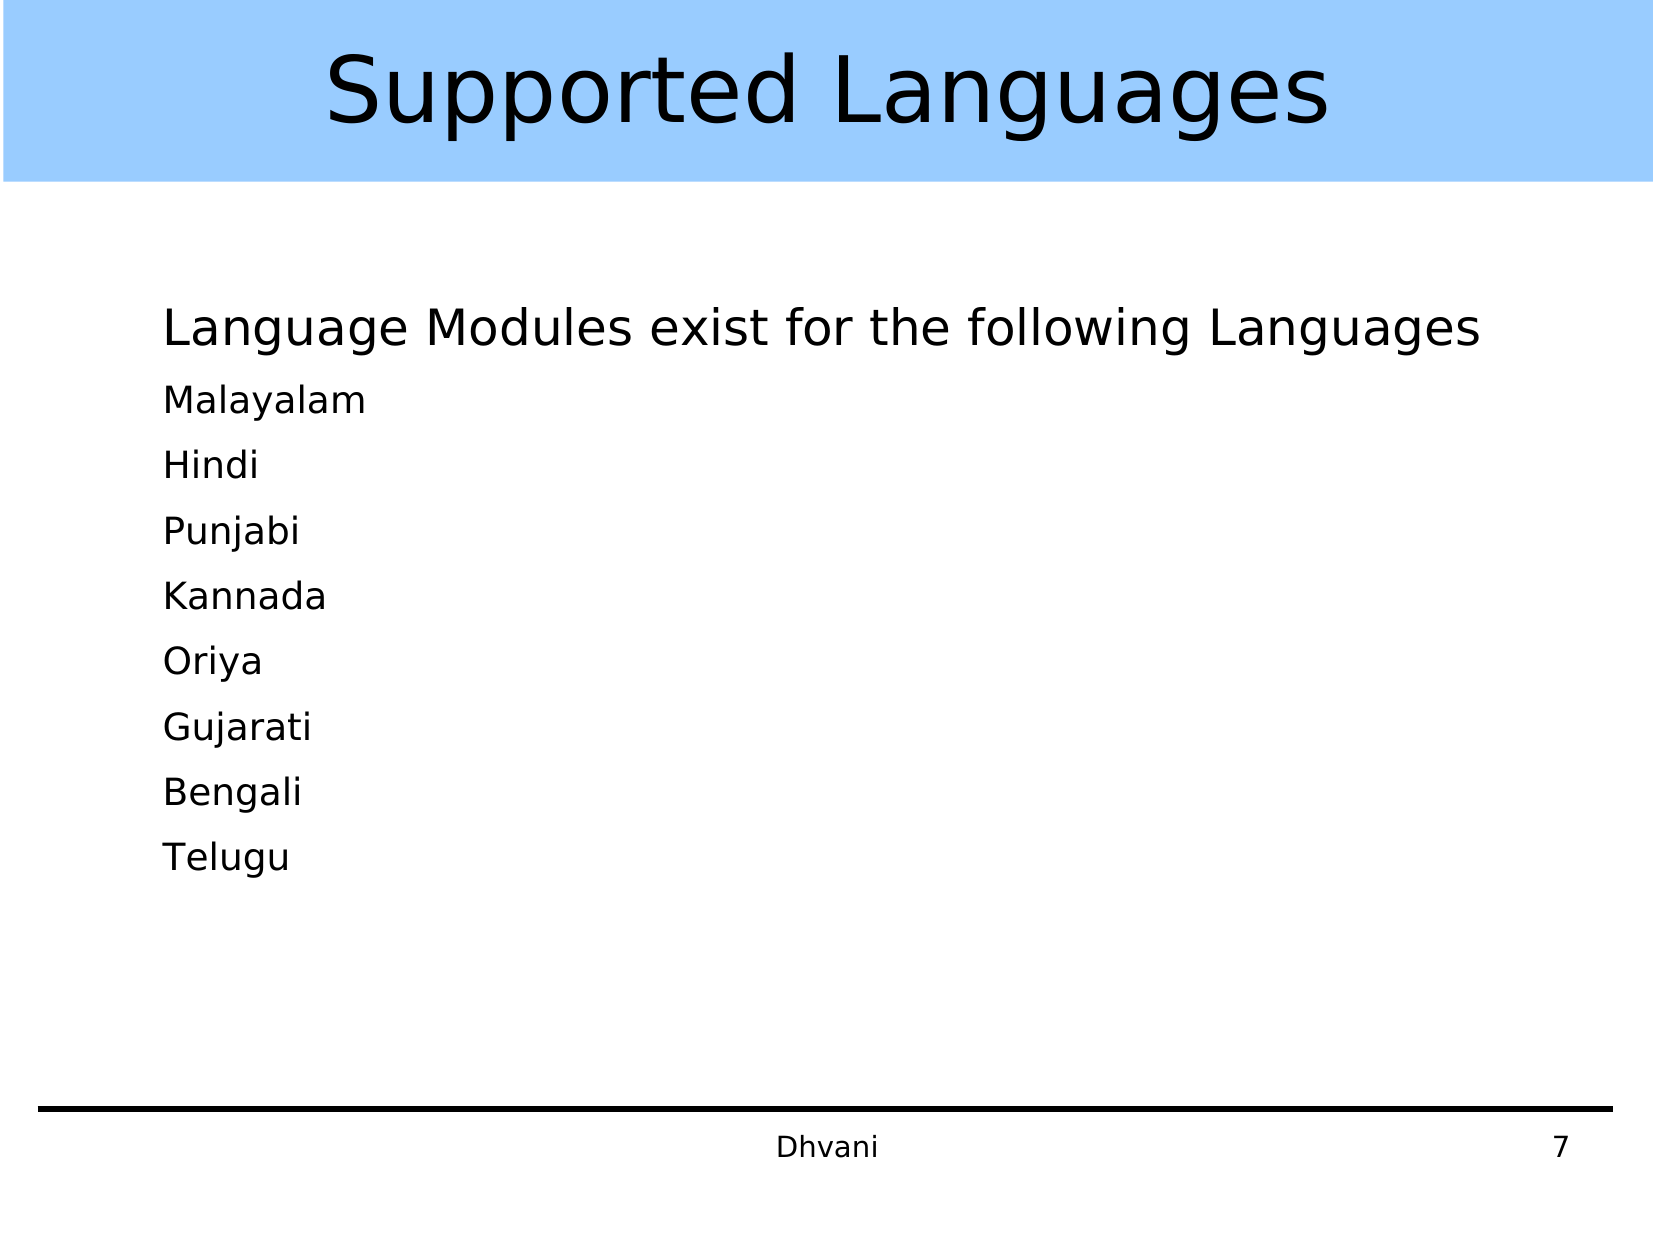

# Supported Languages
Language Modules exist for the following Languages
Malayalam
Hindi
Punjabi
Kannada
Oriya
Gujarati
Bengali
Telugu
Dhvani
7